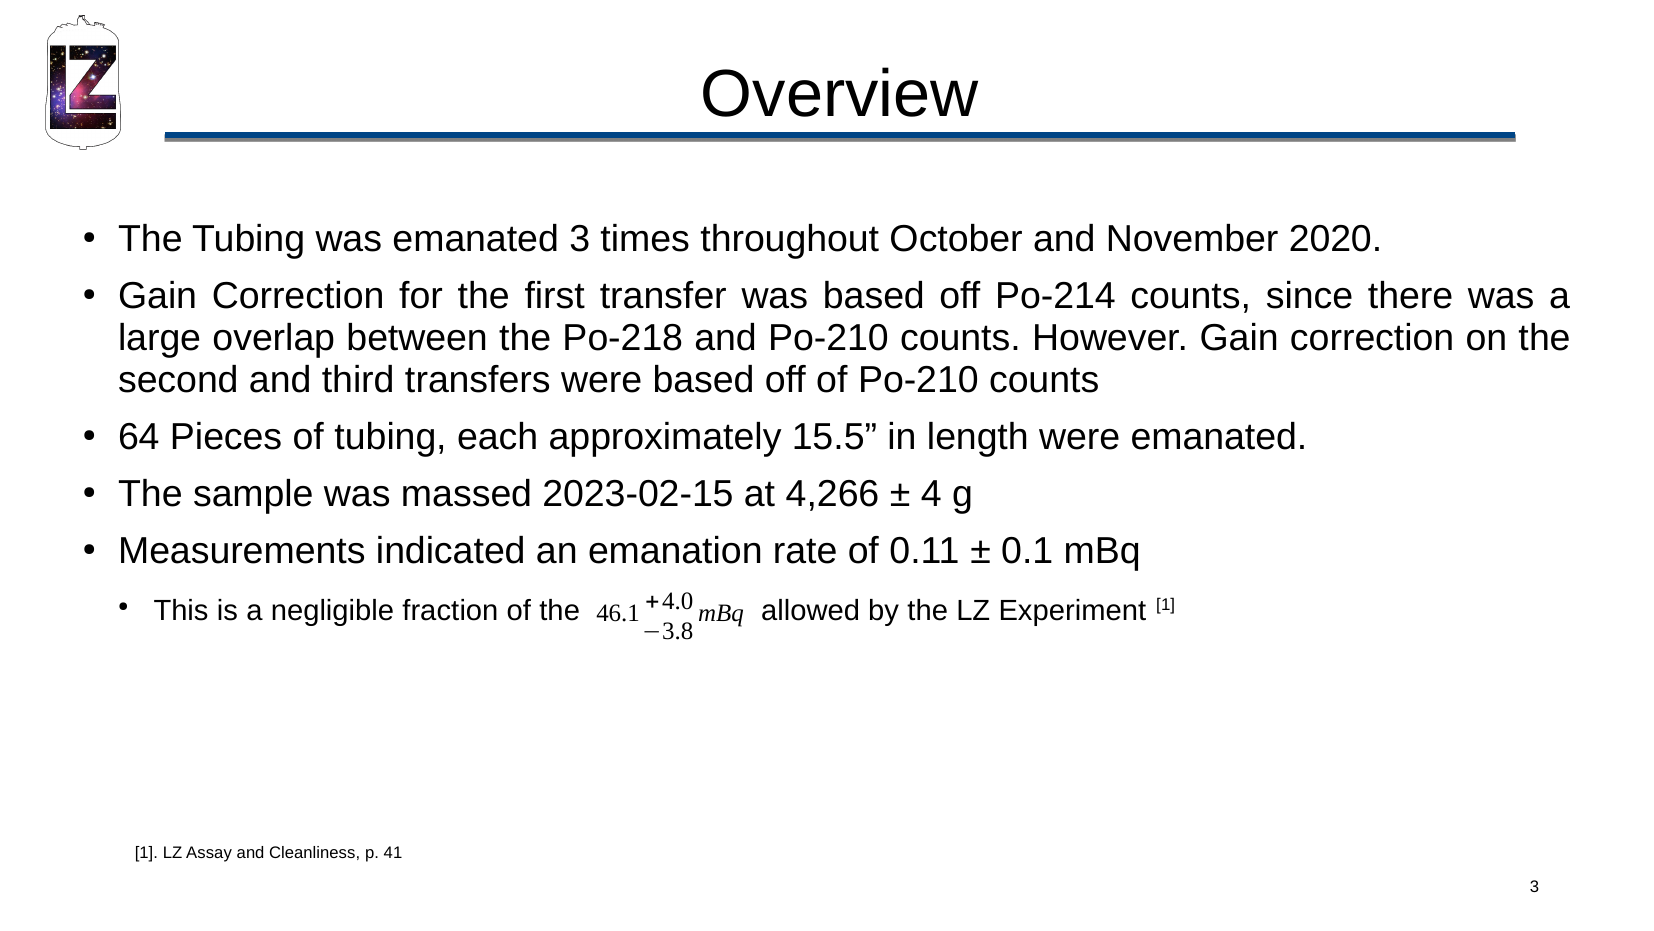

# Overview
The Tubing was emanated 3 times throughout October and November 2020.
Gain Correction for the first transfer was based off Po-214 counts, since there was a large overlap between the Po-218 and Po-210 counts. However. Gain correction on the second and third transfers were based off of Po-210 counts
64 Pieces of tubing, each approximately 15.5” in length were emanated.
The sample was massed 2023-02-15 at 4,266 ± 4 g
Measurements indicated an emanation rate of 0.11 ± 0.1 mBq
This is a negligible fraction of the allowed by the LZ Experiment [1]
[1]. LZ Assay and Cleanliness, p. 41
3